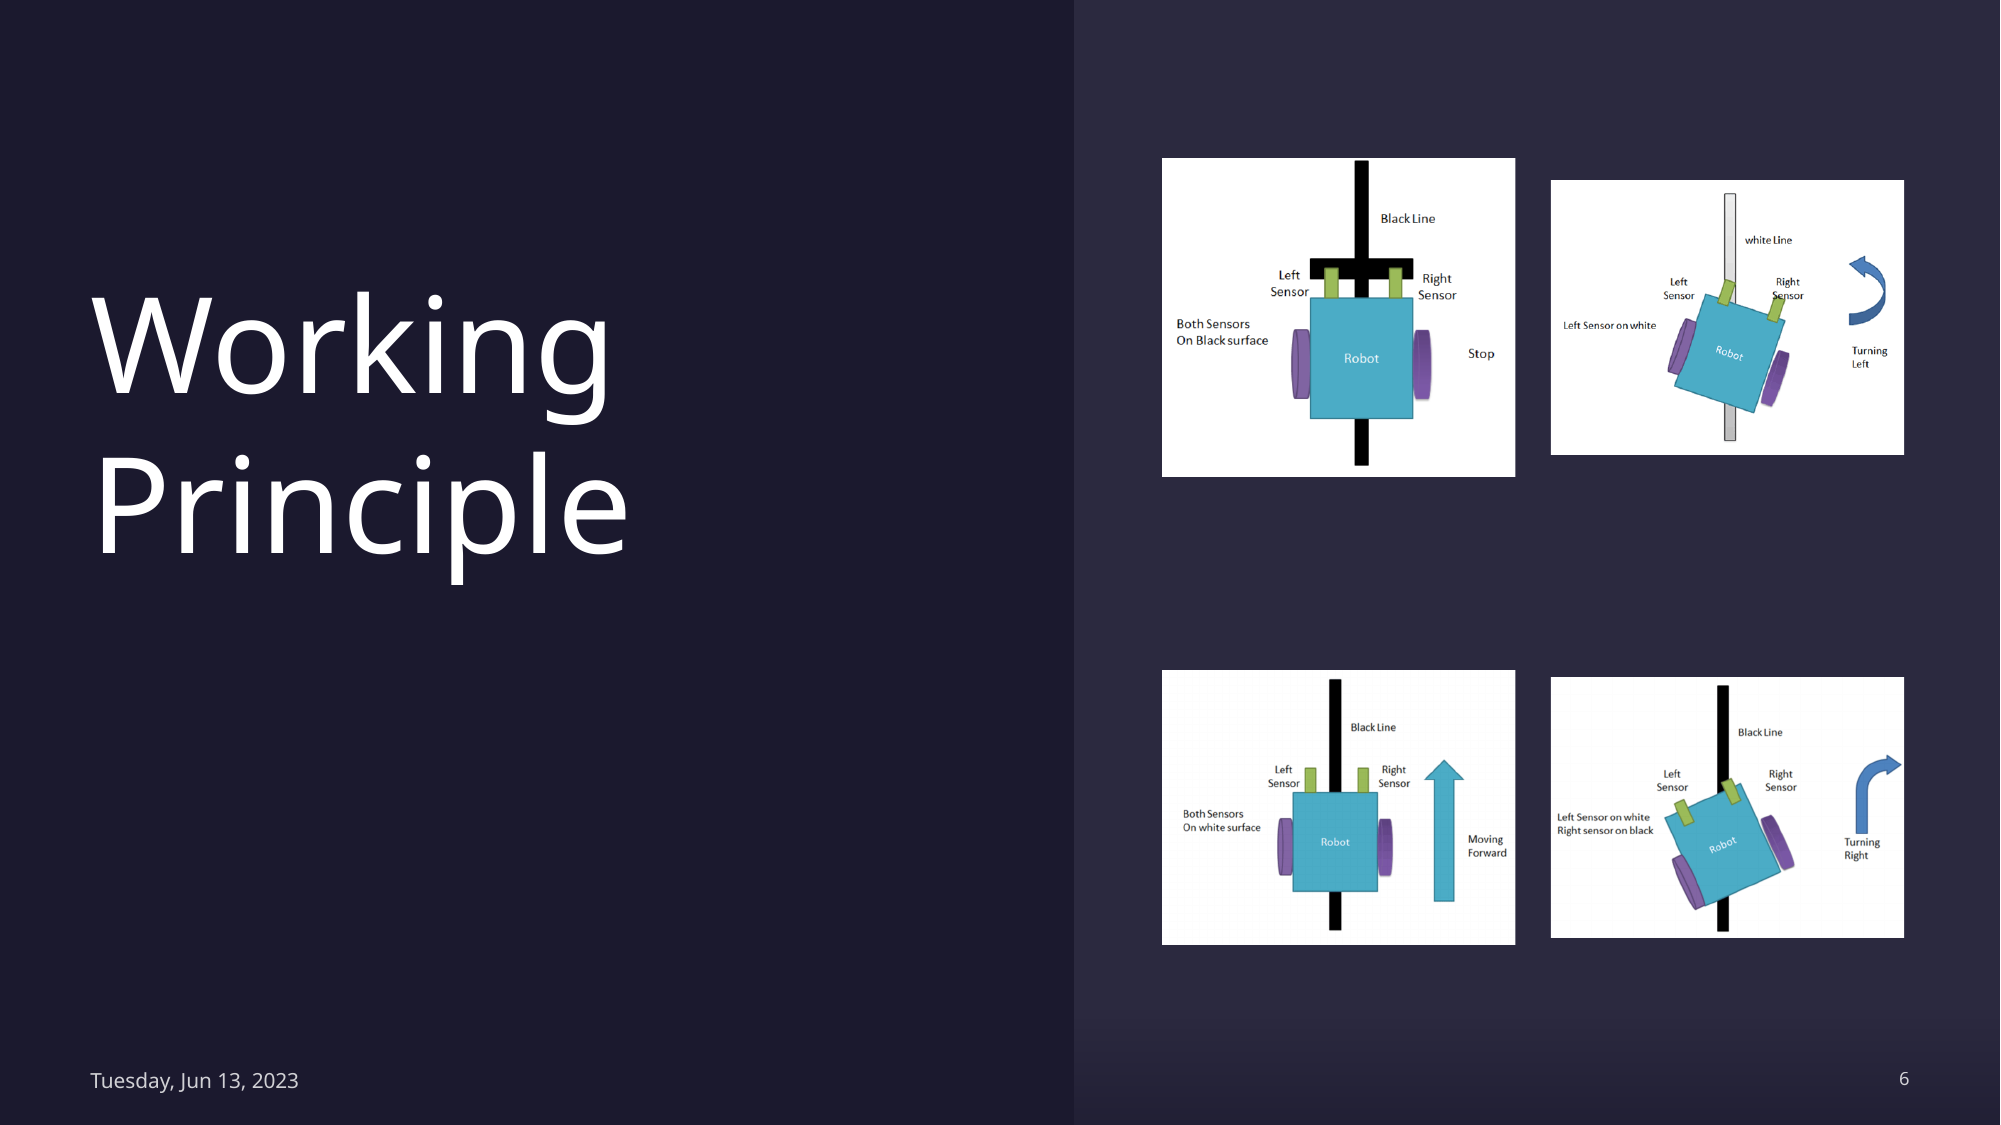

# Working Principle
Tuesday, Jun 13, 2023